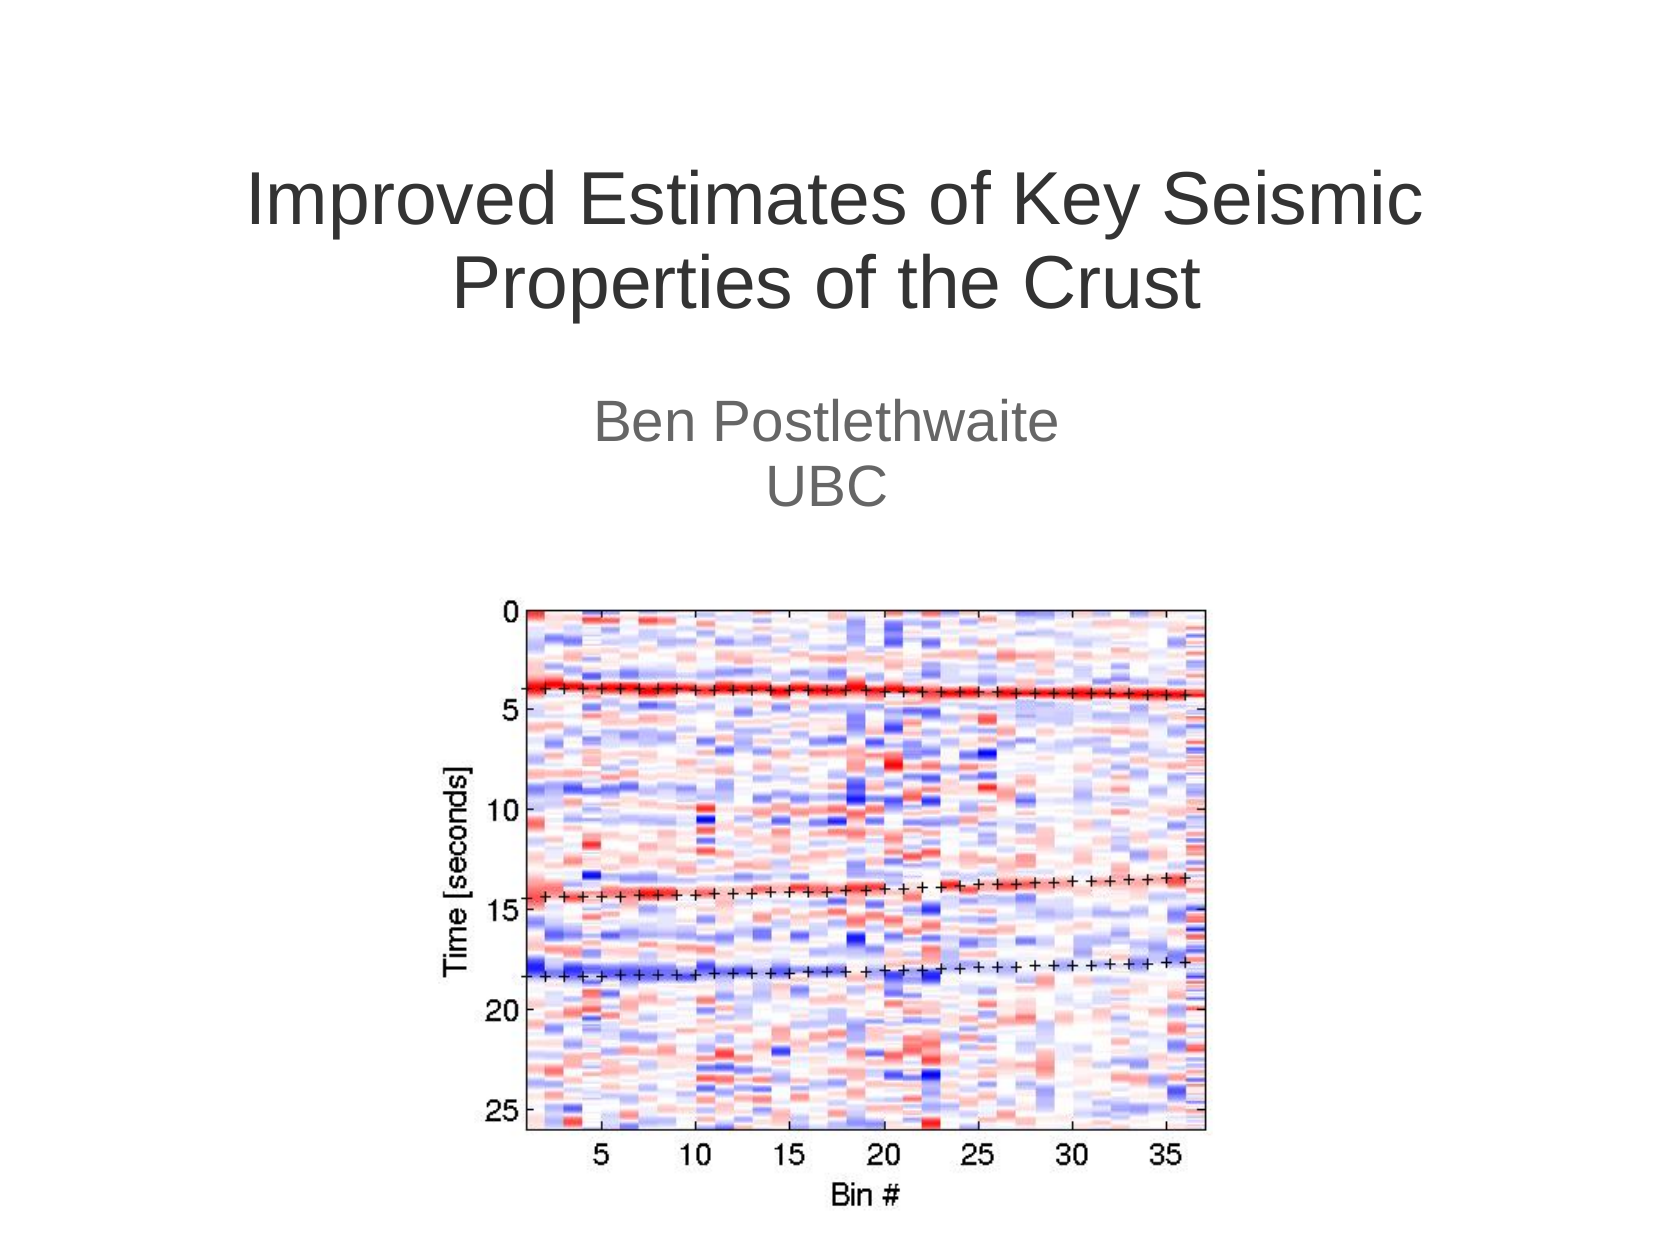

# Improved Estimates of Key Seismic Properties of the Crust Ben Postlethwaite UBC